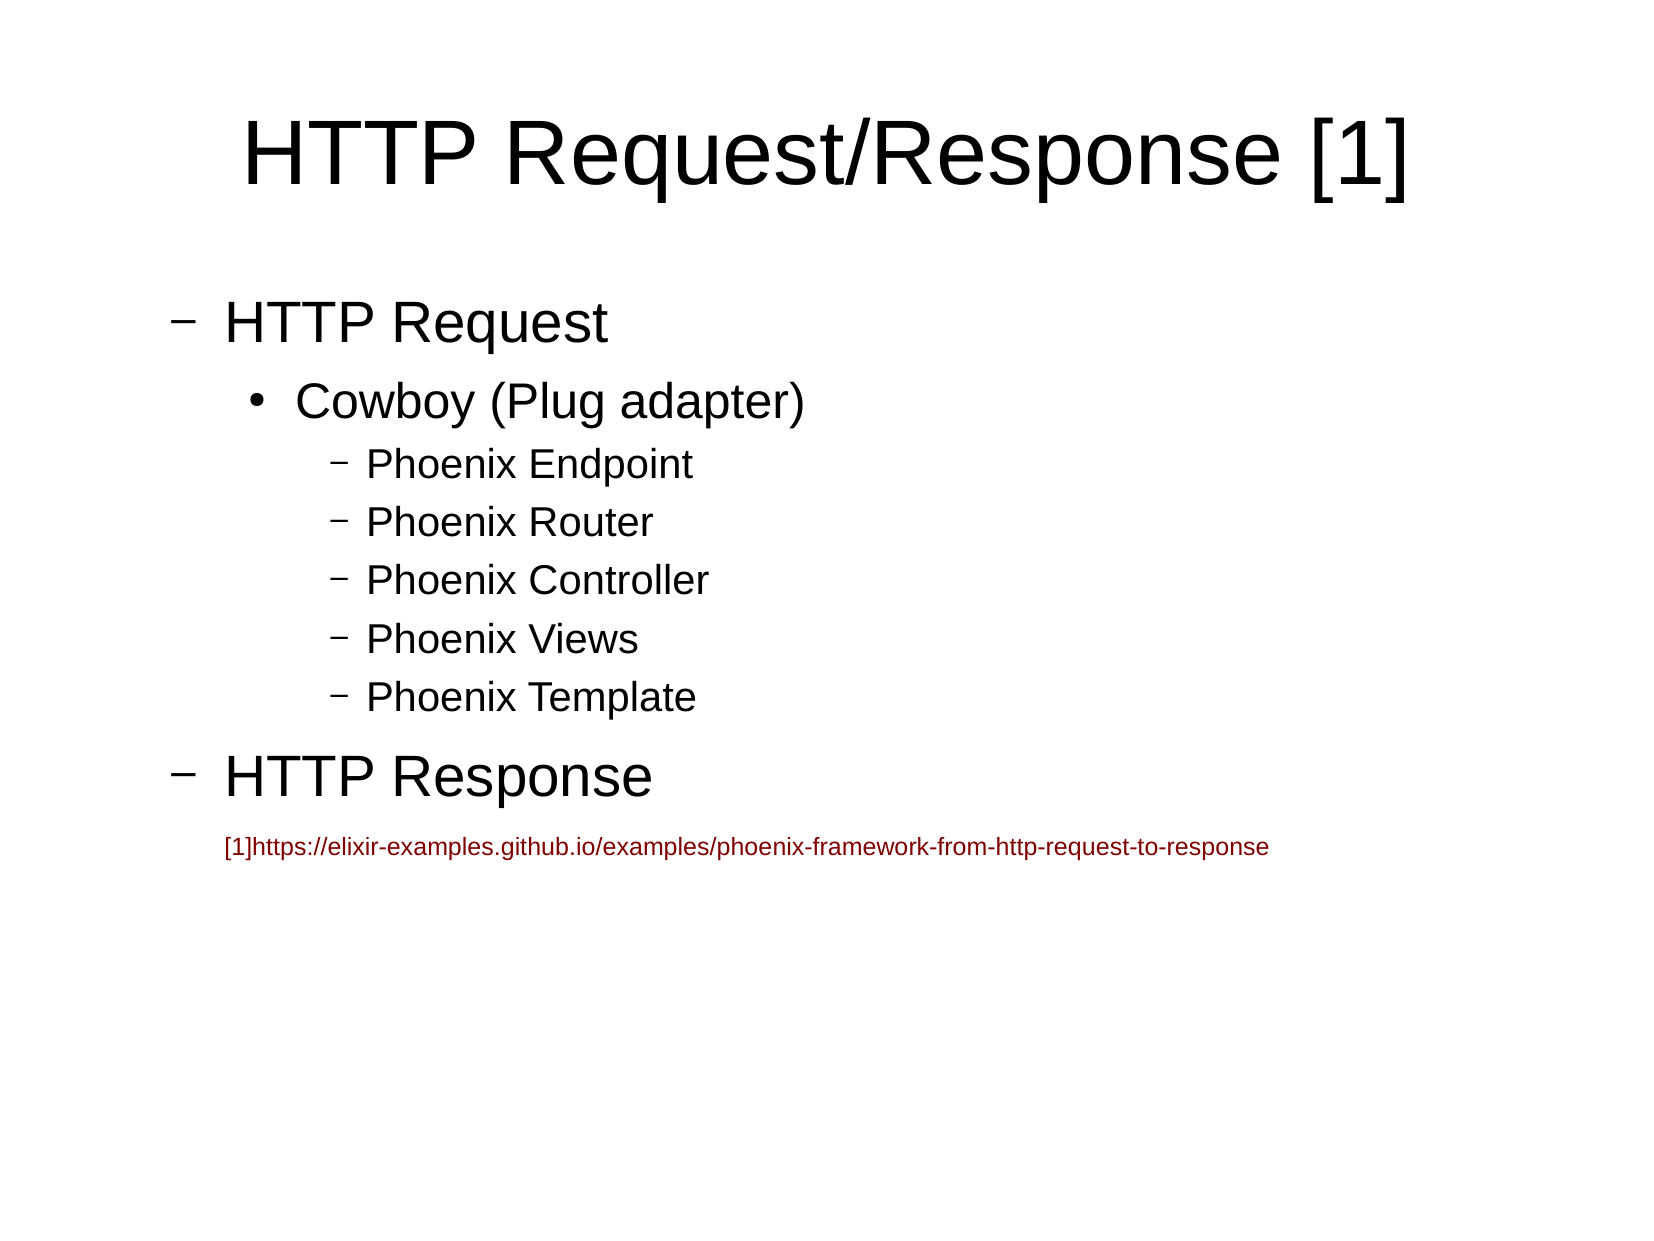

# HTTP Request/Response [1]
HTTP Request
Cowboy (Plug adapter)
Phoenix Endpoint
Phoenix Router
Phoenix Controller
Phoenix Views
Phoenix Template
HTTP Response
[1]https://elixir-examples.github.io/examples/phoenix-framework-from-http-request-to-response